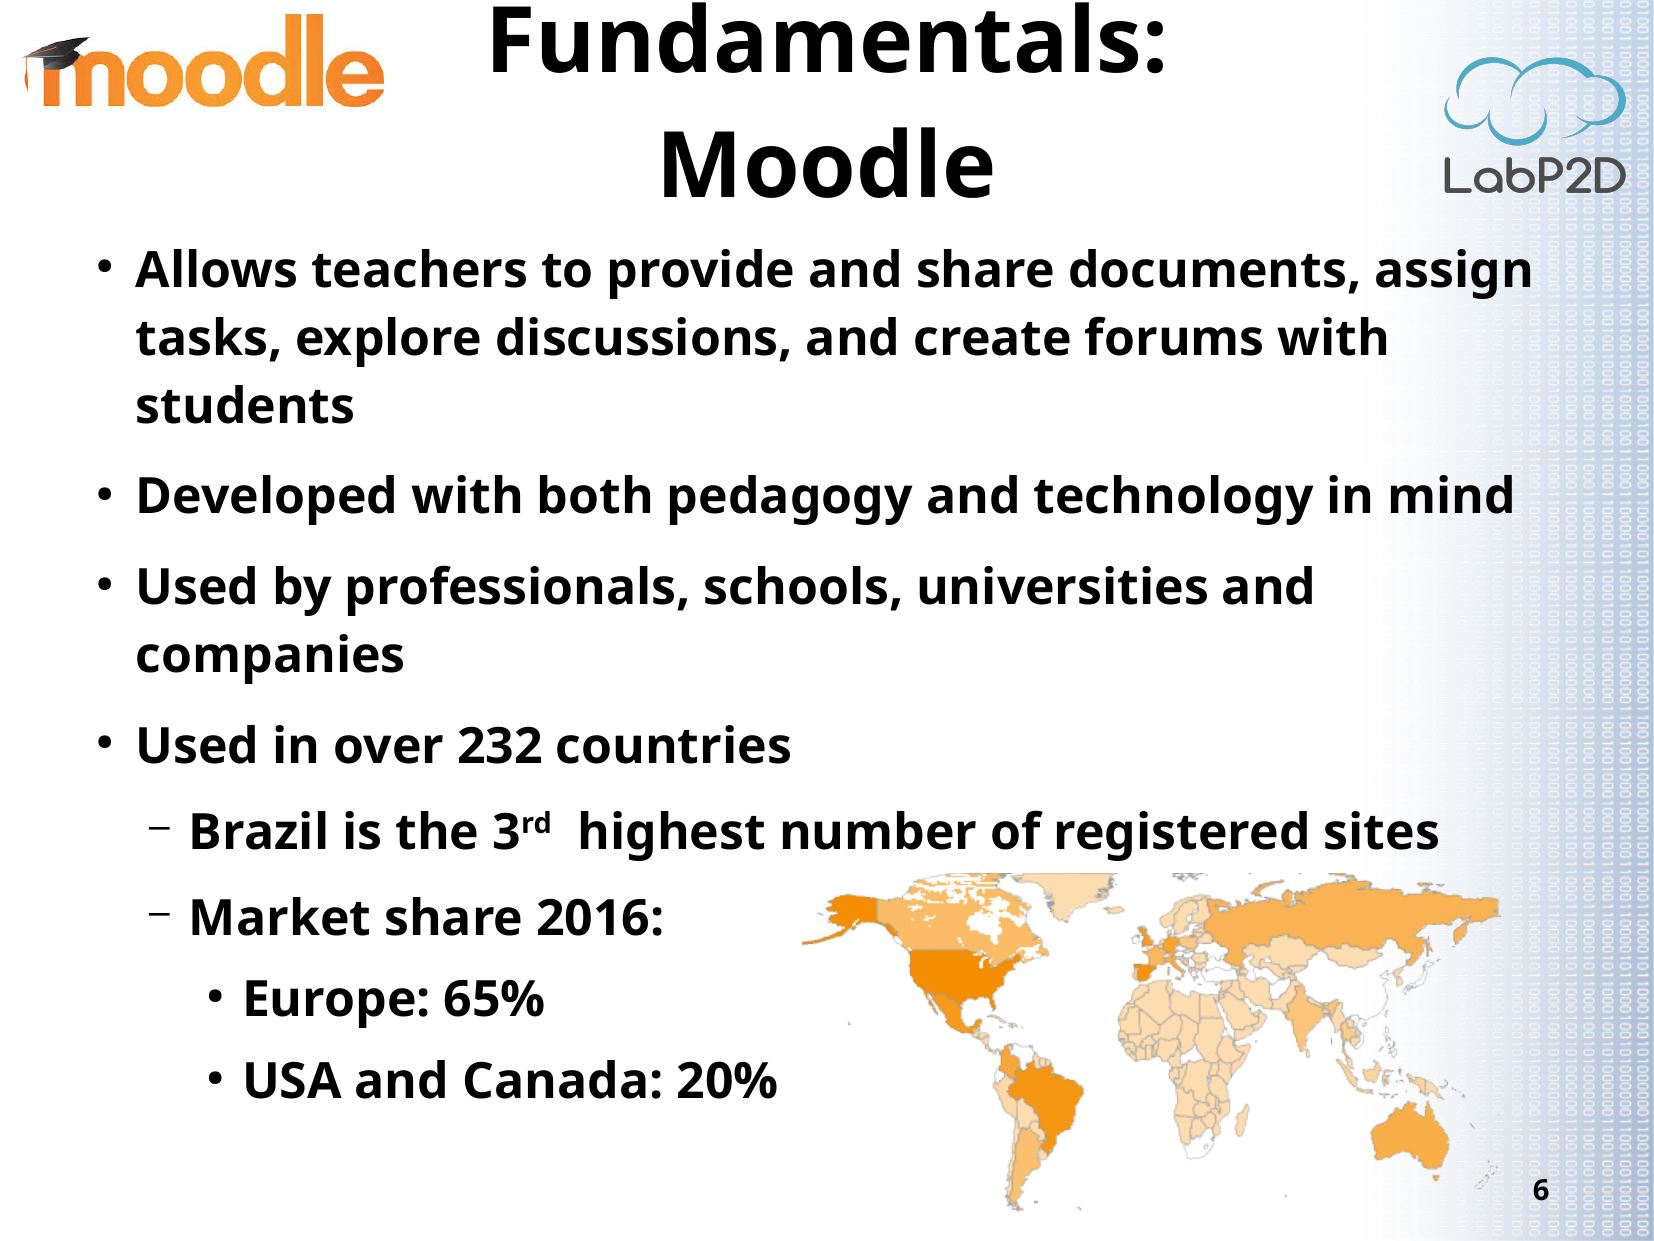

# Fundamentals: Moodle
Allows teachers to provide and share documents, assign tasks, explore discussions, and create forums with students
Developed with both pedagogy and technology in mind
Used by professionals, schools, universities and companies
Used in over 232 countries
Brazil is the 3rd highest number of registered sites
Market share 2016:
Europe: 65%
USA and Canada: 20%
6